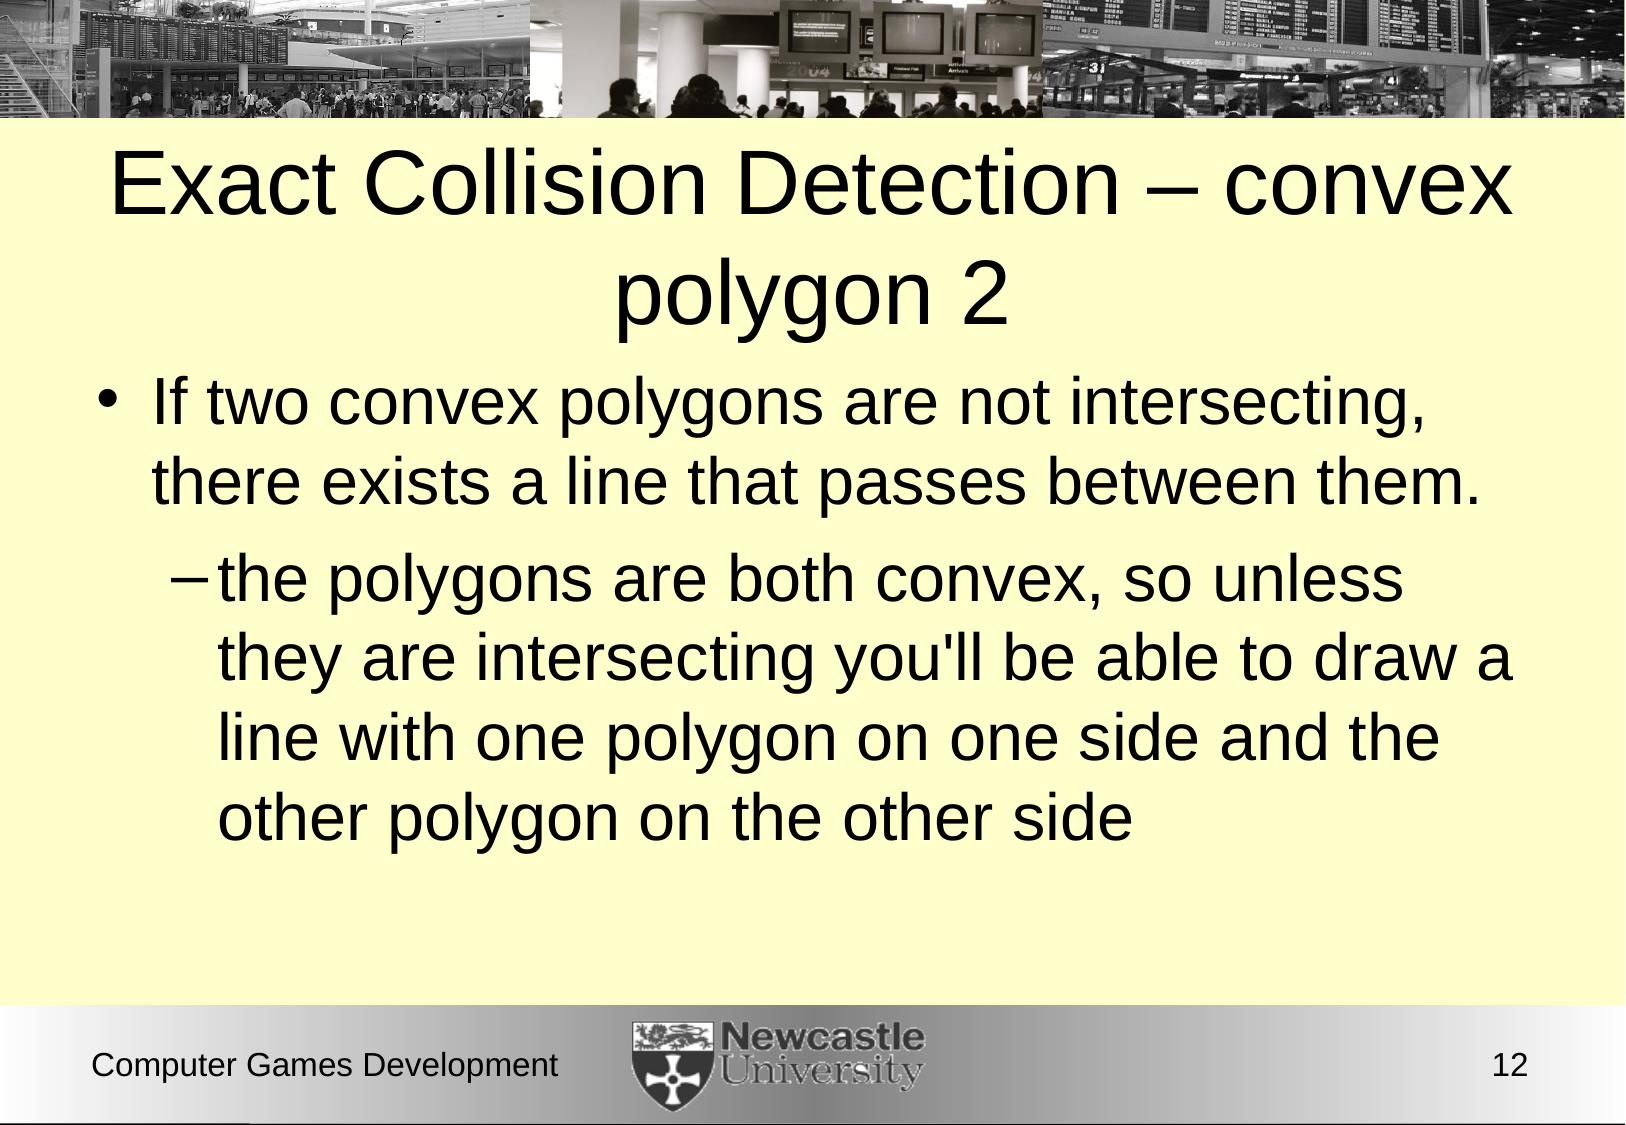

Exact Collision Detection – convex polygon 2
If two convex polygons are not intersecting, there exists a line that passes between them.
the polygons are both convex, so unless they are intersecting you'll be able to draw a line with one polygon on one side and the other polygon on the other side
Computer Games Development